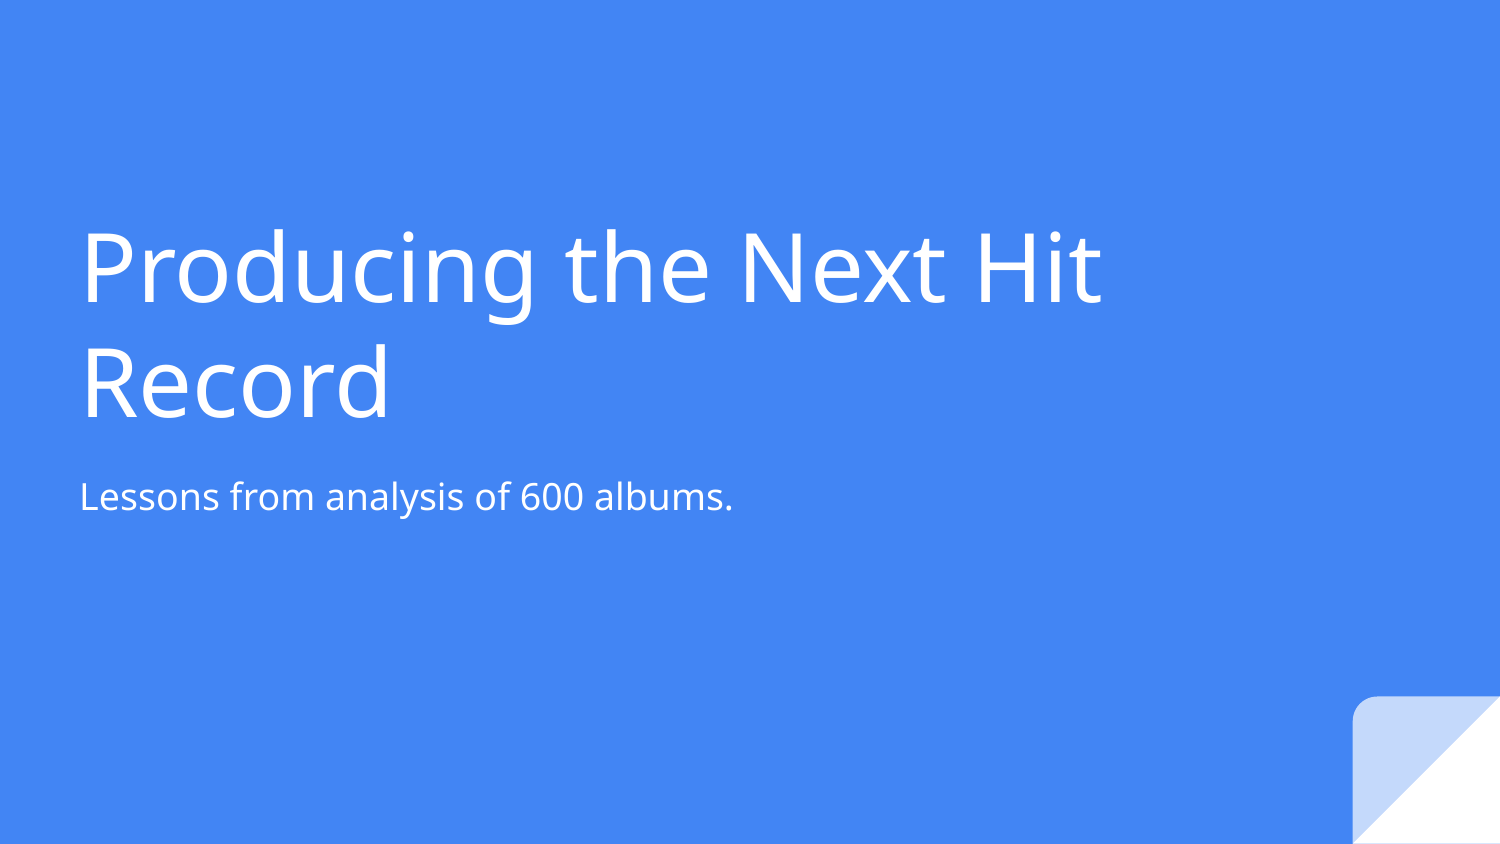

# Producing the Next Hit Record
Lessons from analysis of 600 albums.